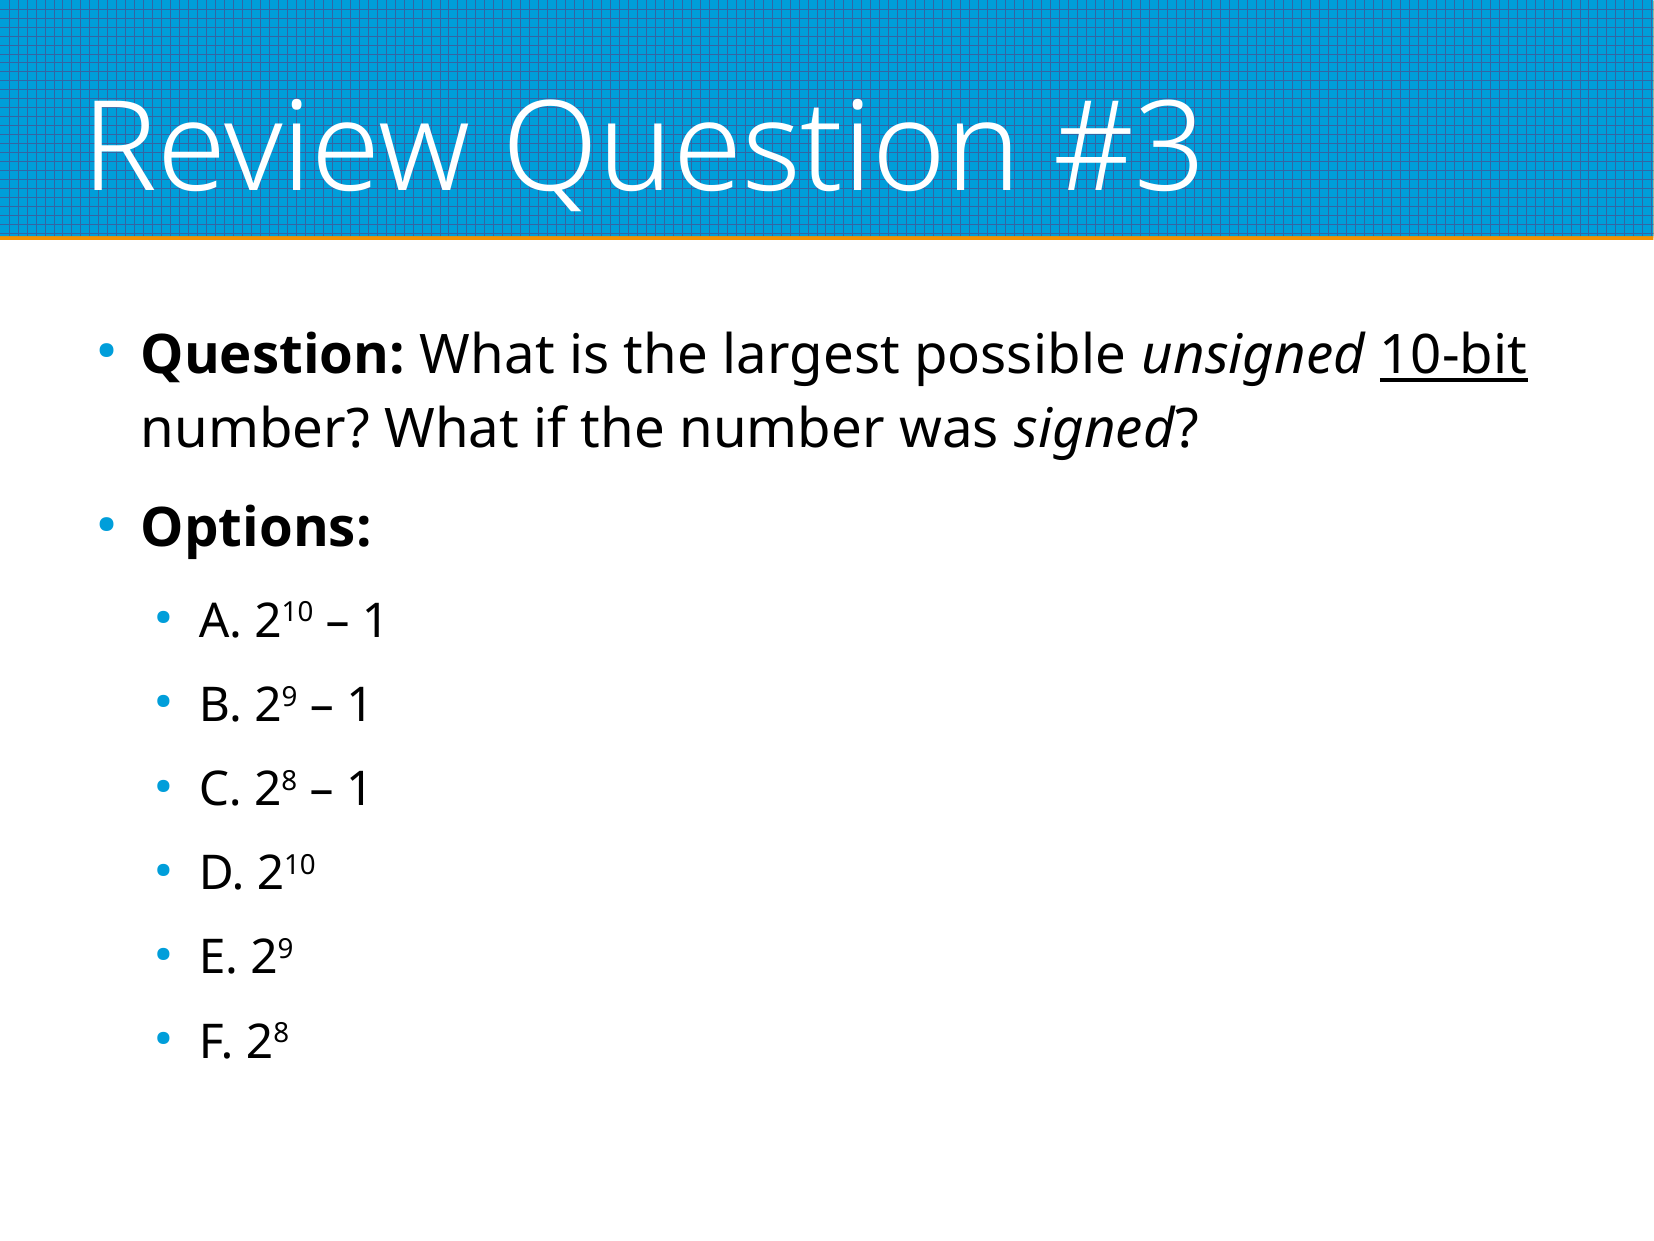

# Review Question #3
Question: What is the largest possible unsigned 10-bit number? What if the number was signed?
Options:
A. 210 – 1
B. 29 – 1
C. 28 – 1
D. 210
E. 29
F. 28